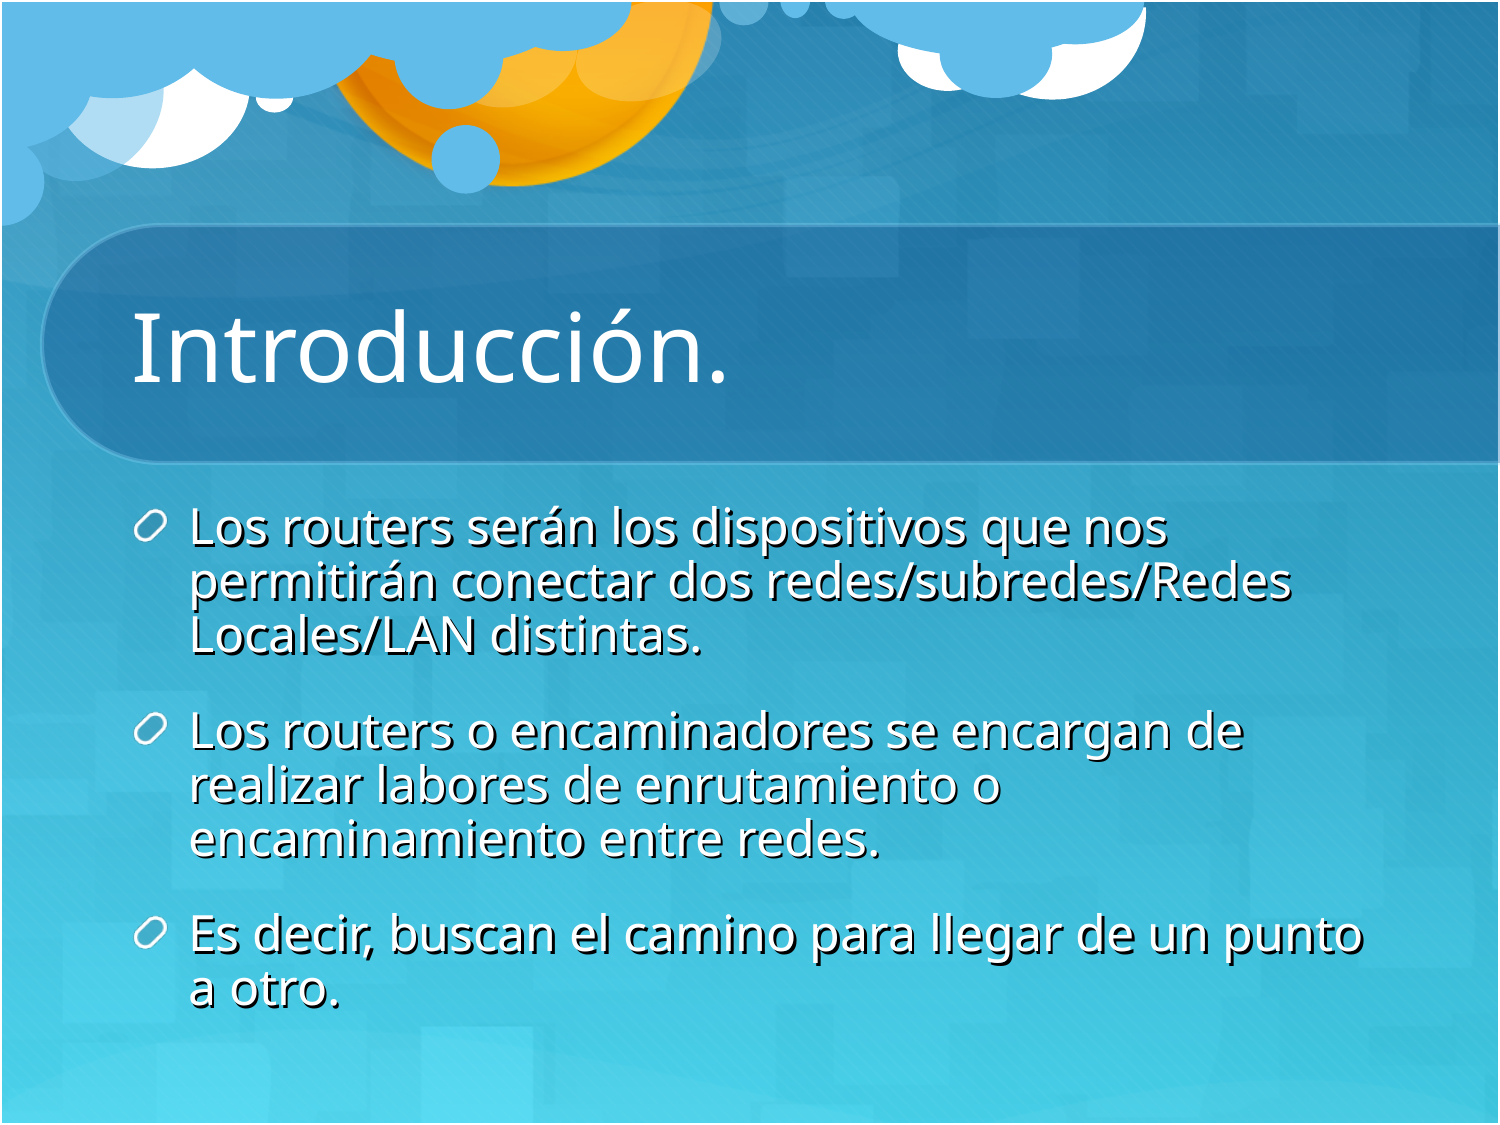

# Introducción.
Los routers serán los dispositivos que nos permitirán conectar dos redes/subredes/Redes Locales/LAN distintas.
Los routers o encaminadores se encargan de realizar labores de enrutamiento o encaminamiento entre redes.
Es decir, buscan el camino para llegar de un punto a otro.